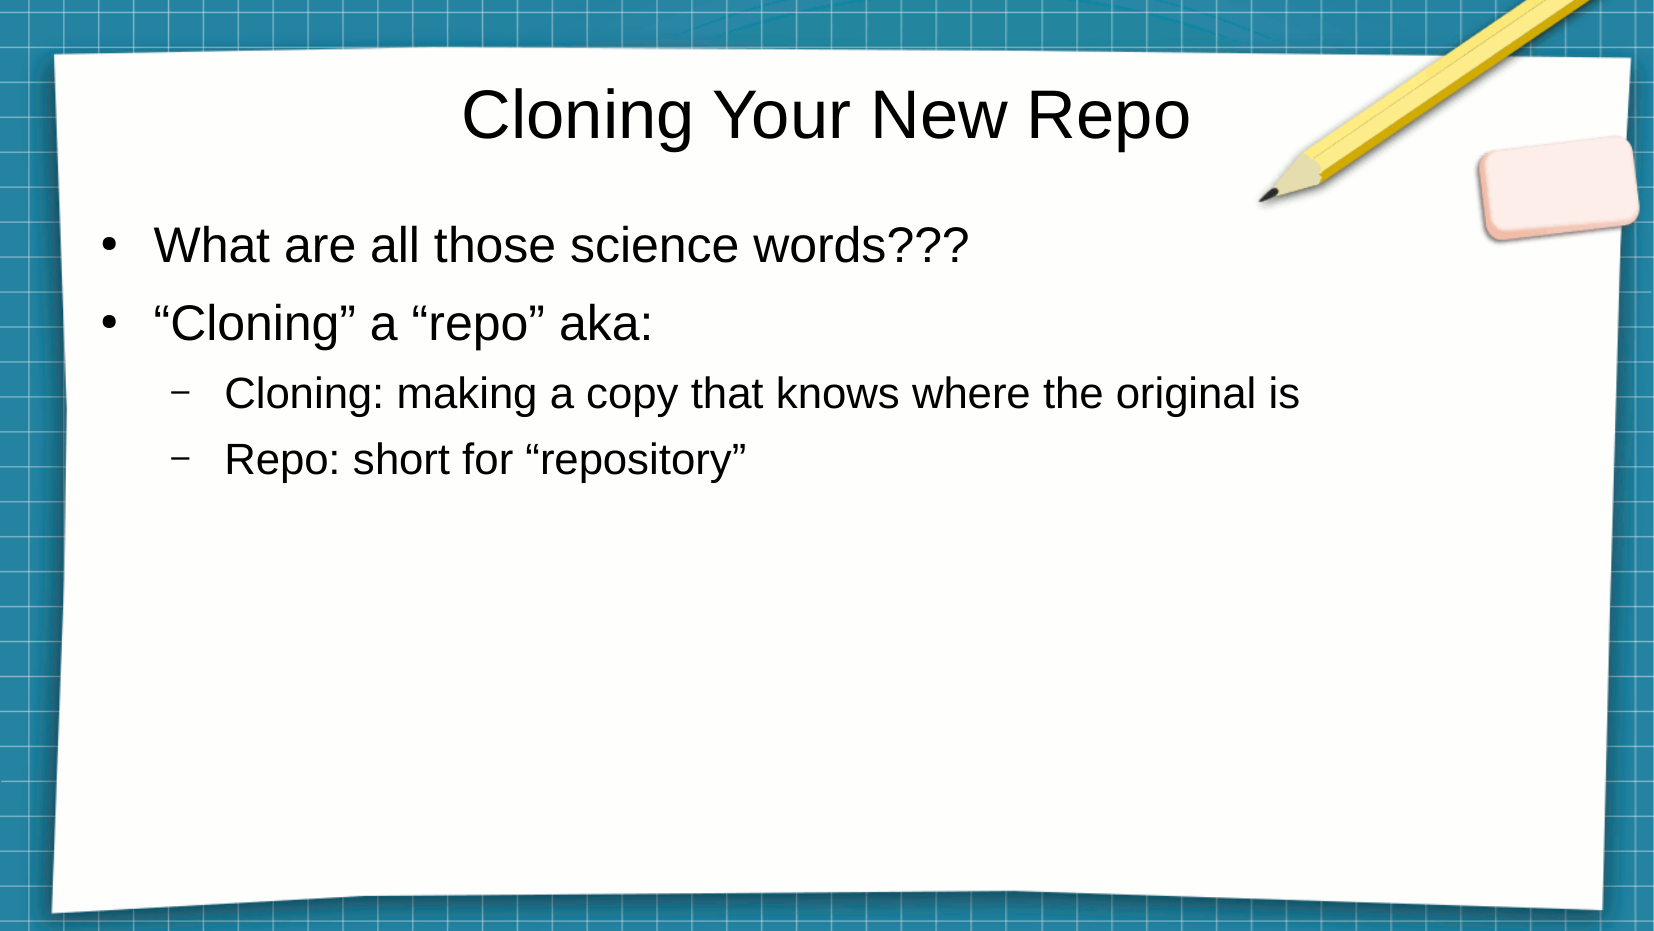

# Cloning Your New Repo
What are all those science words???
“Cloning” a “repo” aka:
Cloning: making a copy that knows where the original is
Repo: short for “repository”